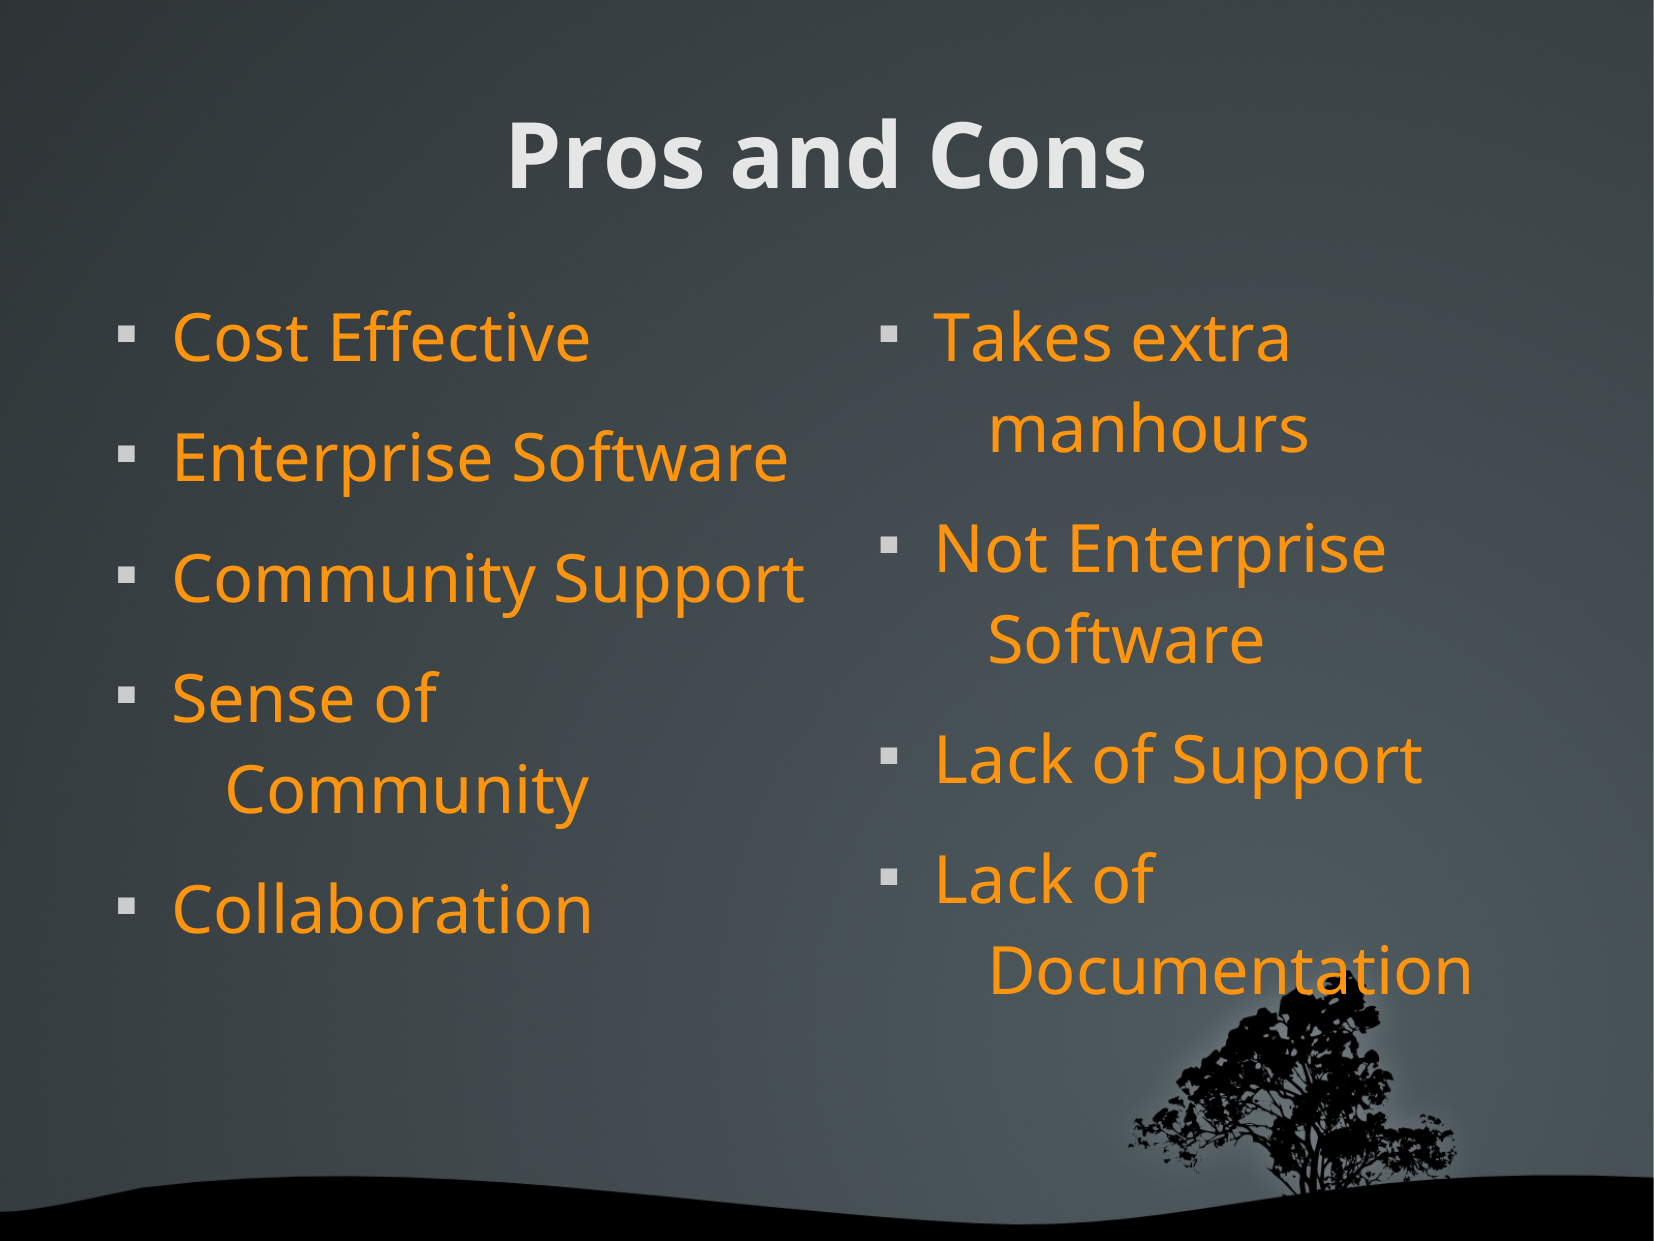

# Pros and Cons
Cost Effective
Enterprise Software
Community Support
Sense of Community
Collaboration
Takes extra manhours
Not Enterprise Software
Lack of Support
Lack of Documentation